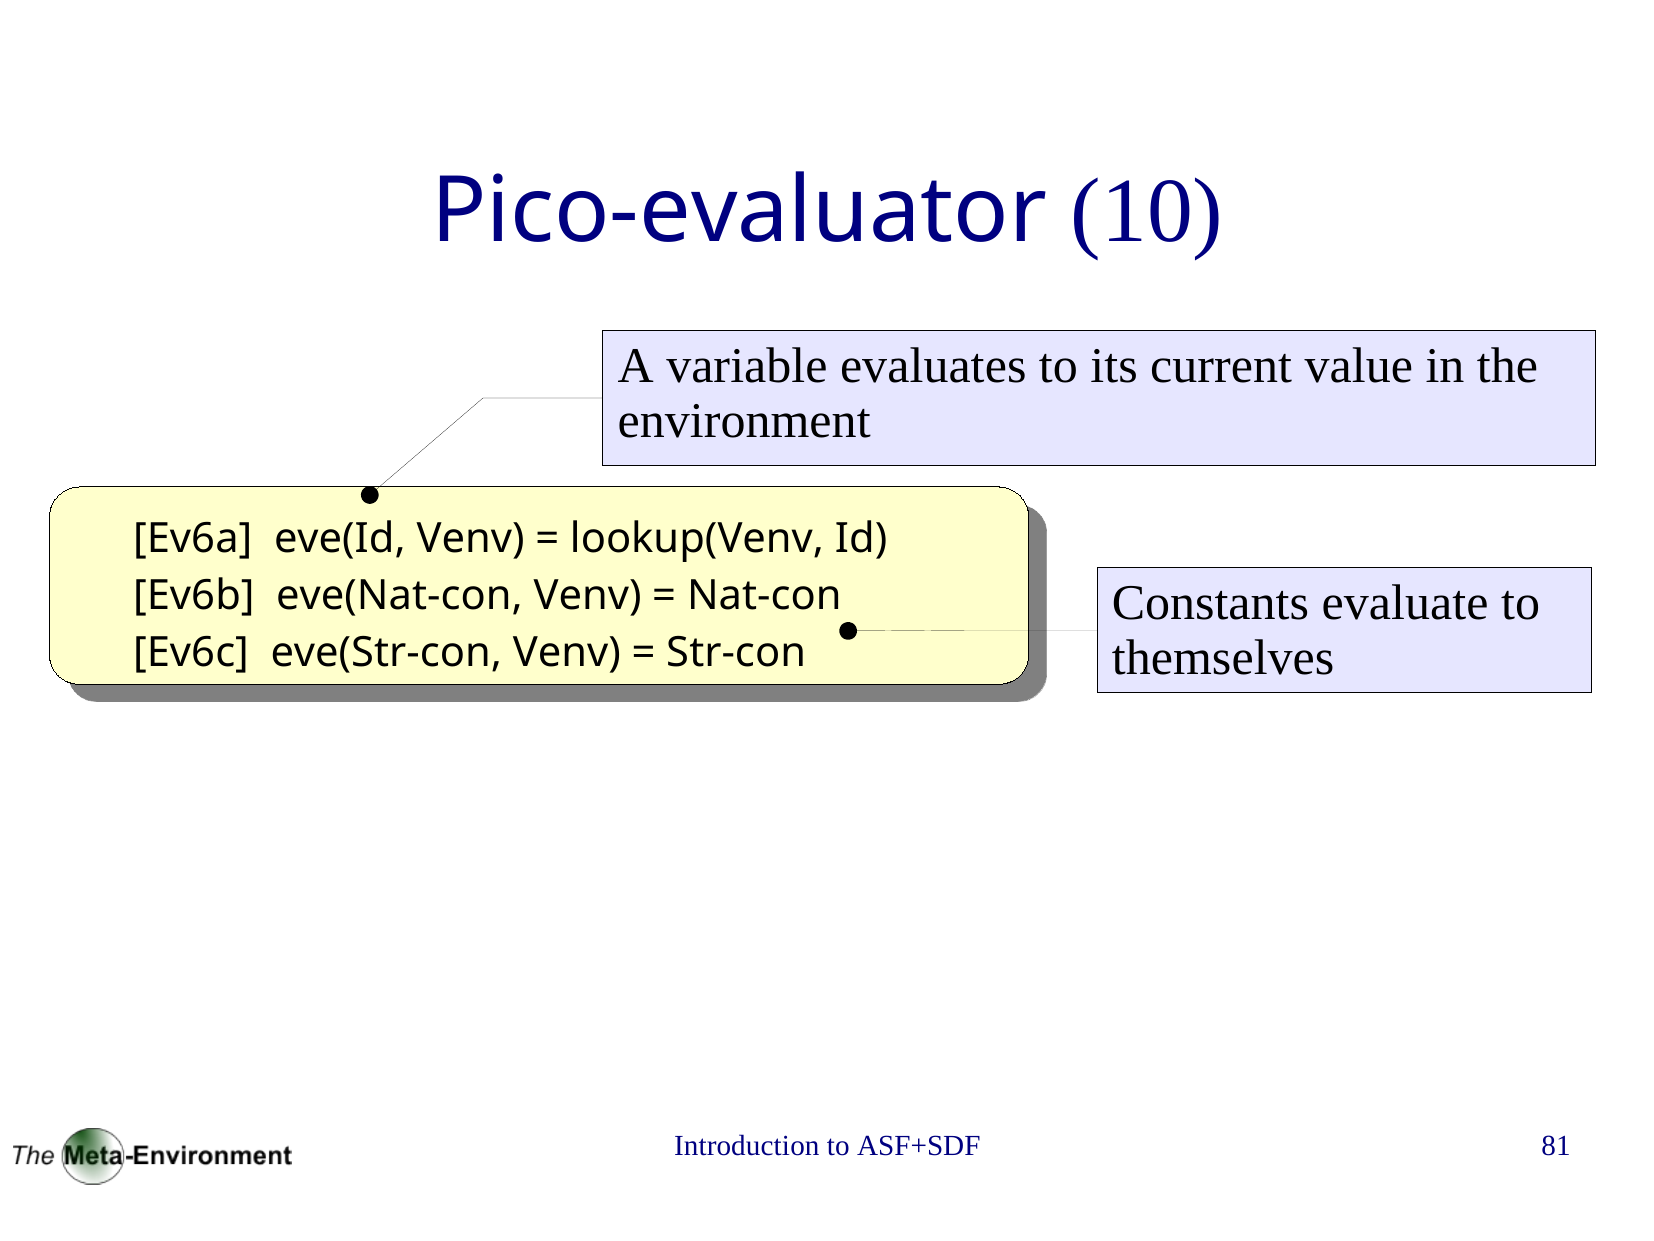

# Pico-evaluator (10)
[Ev6a] eve(Id, Venv) = lookup(Venv, Id)
[Ev6b] eve(Nat-con, Venv) = Nat-con
[Ev6c] eve(Str-con, Venv) = Str-con
81